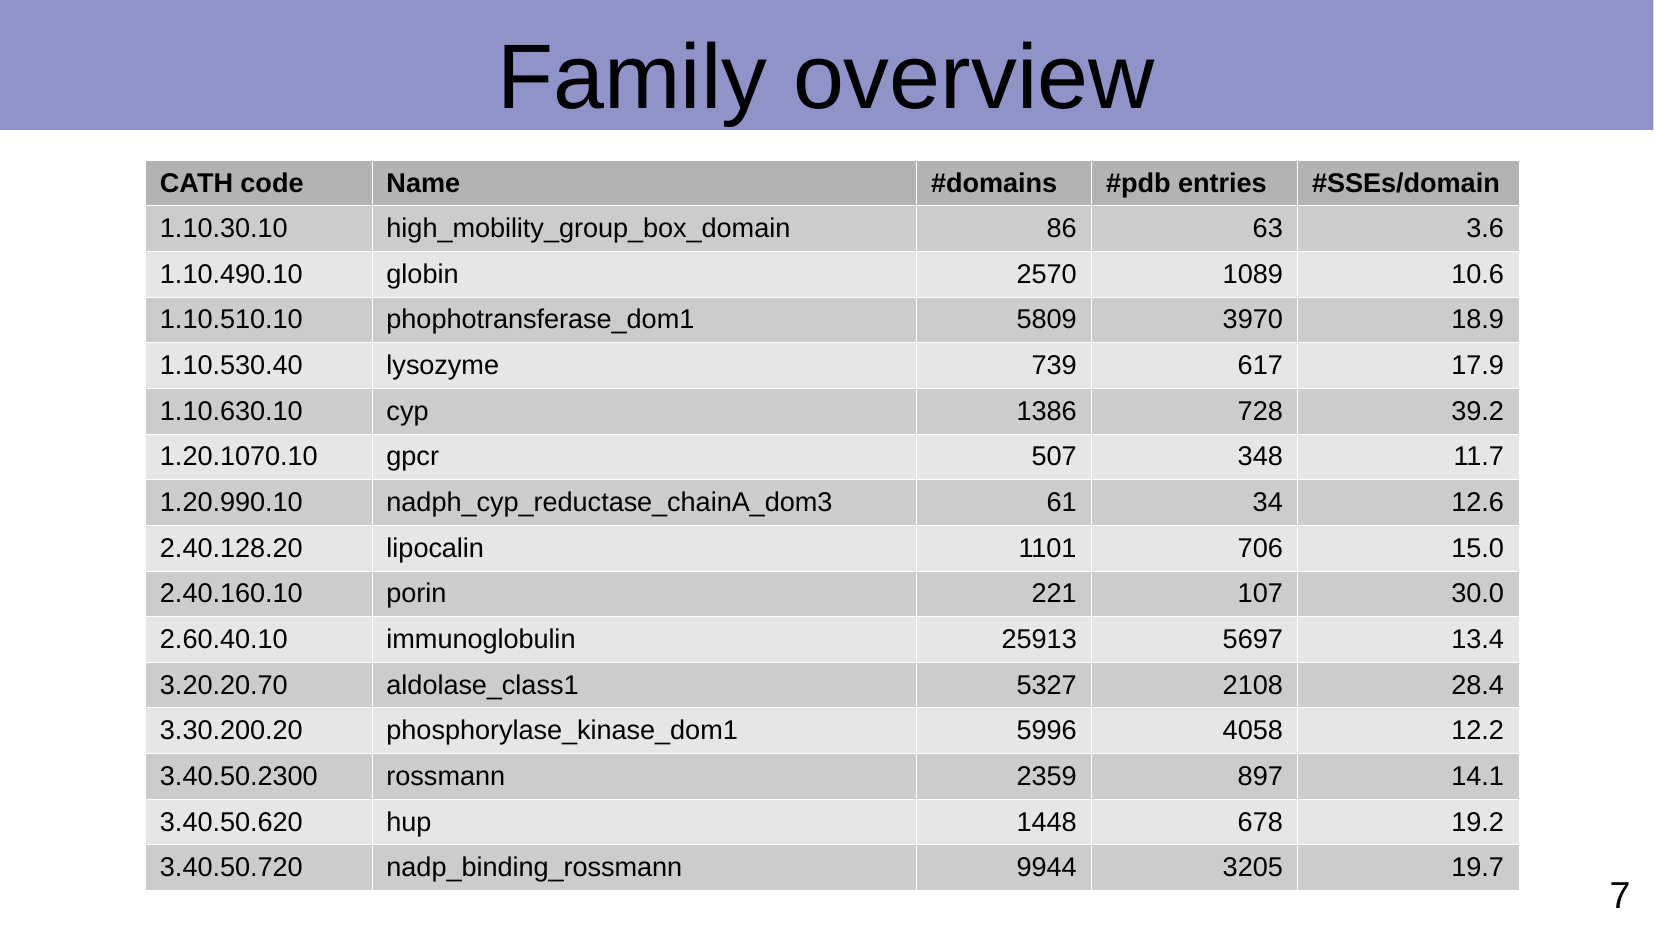

# Family overview
| CATH code | Name | #domains | #pdb entries | #SSEs/domain |
| --- | --- | --- | --- | --- |
| 1.10.30.10 | high\_mobility\_group\_box\_domain | 86 | 63 | 3.6 |
| 1.10.490.10 | globin | 2570 | 1089 | 10.6 |
| 1.10.510.10 | phophotransferase\_dom1 | 5809 | 3970 | 18.9 |
| 1.10.530.40 | lysozyme | 739 | 617 | 17.9 |
| 1.10.630.10 | cyp | 1386 | 728 | 39.2 |
| 1.20.1070.10 | gpcr | 507 | 348 | 11.7 |
| 1.20.990.10 | nadph\_cyp\_reductase\_chainA\_dom3 | 61 | 34 | 12.6 |
| 2.40.128.20 | lipocalin | 1101 | 706 | 15.0 |
| 2.40.160.10 | porin | 221 | 107 | 30.0 |
| 2.60.40.10 | immunoglobulin | 25913 | 5697 | 13.4 |
| 3.20.20.70 | aldolase\_class1 | 5327 | 2108 | 28.4 |
| 3.30.200.20 | phosphorylase\_kinase\_dom1 | 5996 | 4058 | 12.2 |
| 3.40.50.2300 | rossmann | 2359 | 897 | 14.1 |
| 3.40.50.620 | hup | 1448 | 678 | 19.2 |
| 3.40.50.720 | nadp\_binding\_rossmann | 9944 | 3205 | 19.7 |